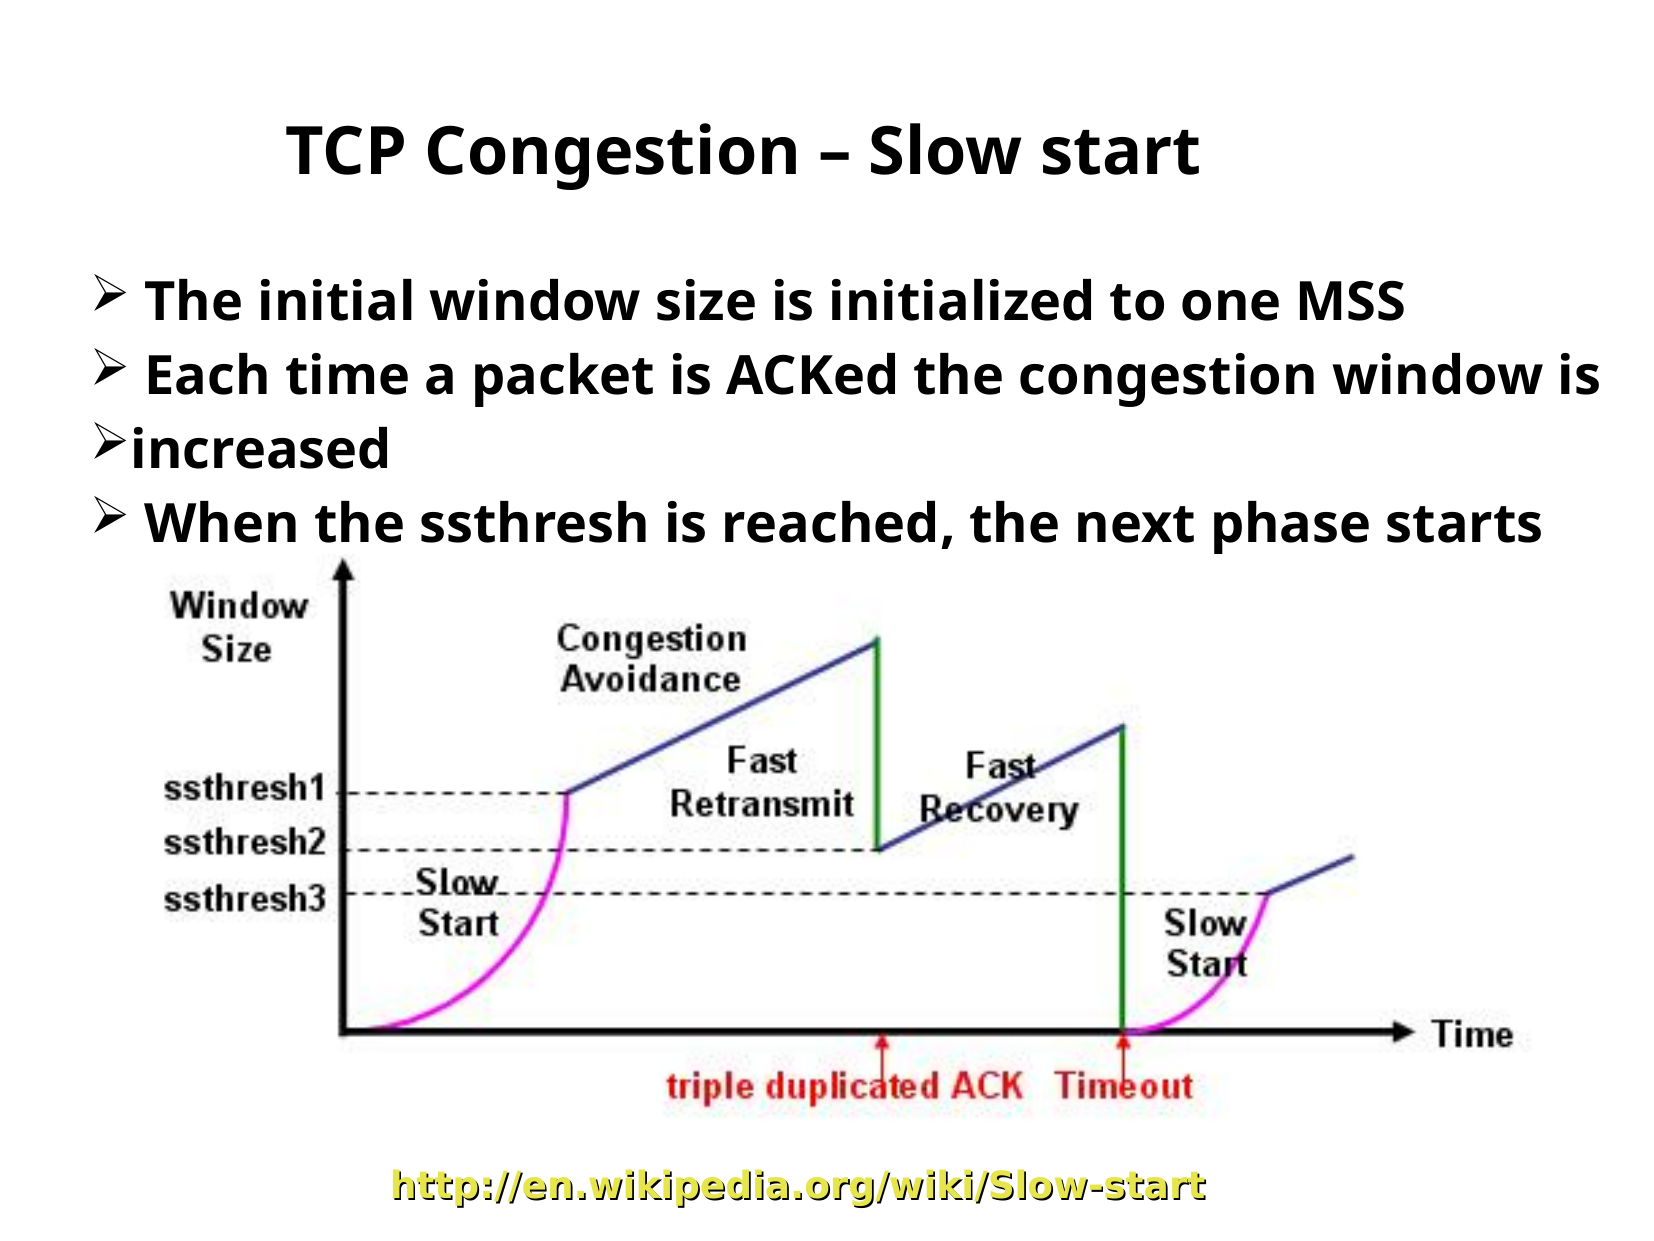

# TCP Congestion – Slow start
 The initial window size is initialized to one MSS
 Each time a packet is ACKed the congestion window is
increased
 When the ssthresh is reached, the next phase starts
http://en.wikipedia.org/wiki/Slow-start